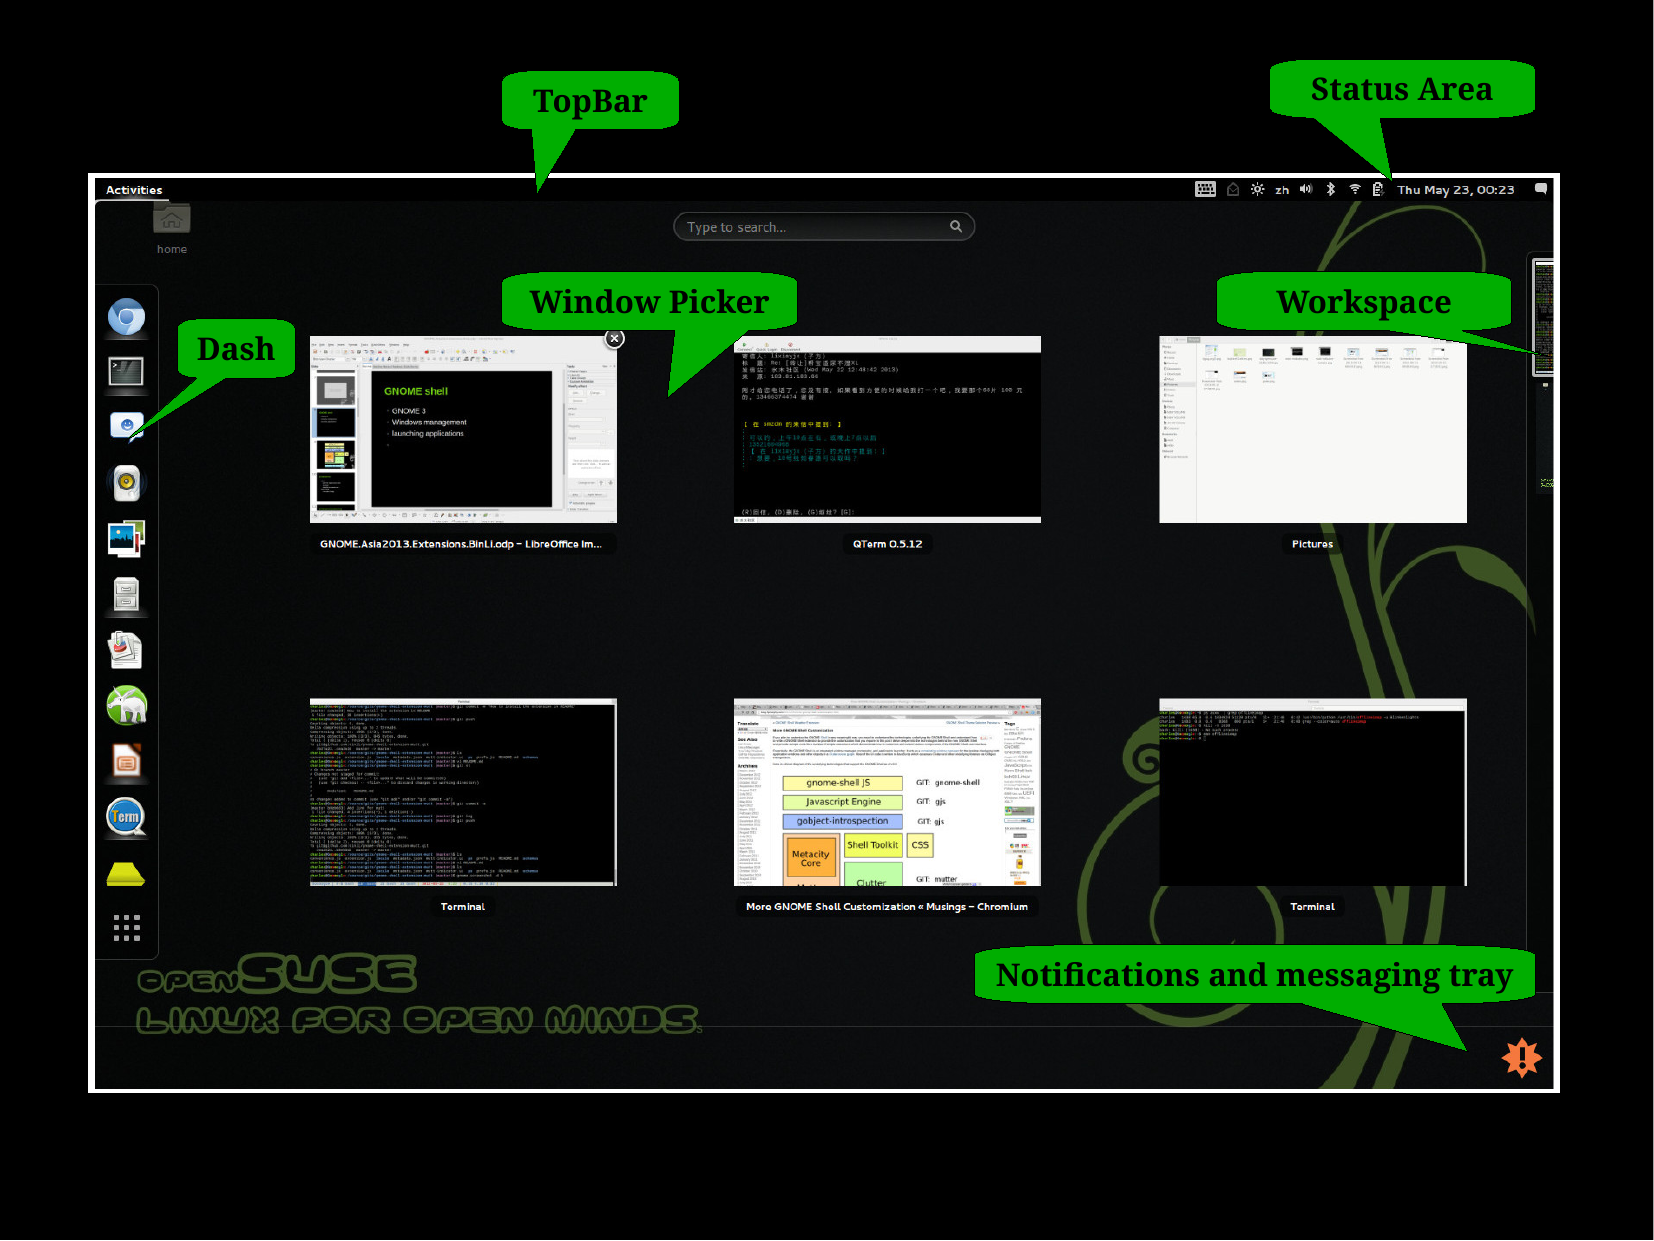

Status Area
TopBar
TopBar
Window Picker
Workspace
Dash
Notifications and messaging tray